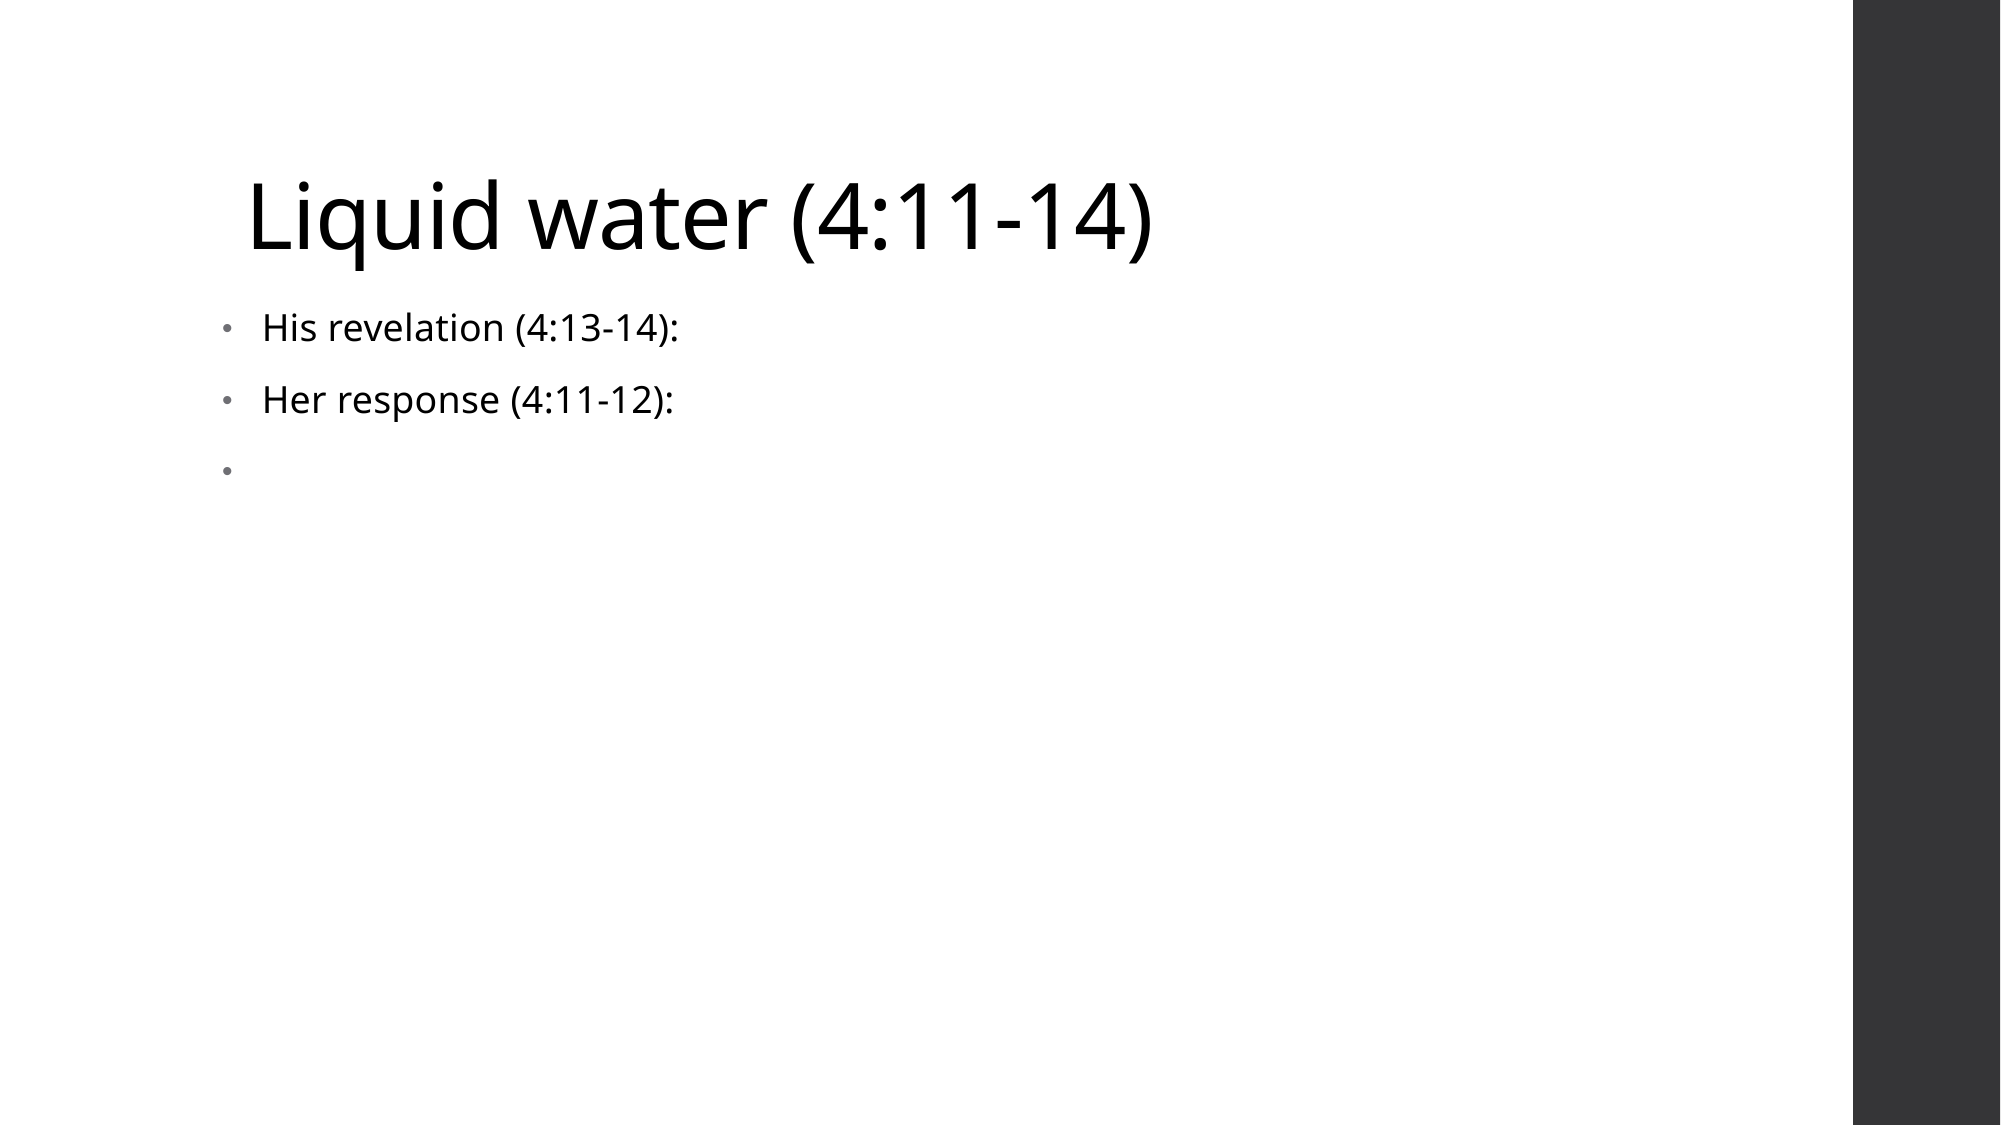

# Liquid water (4:11-14)
 His revelation (4:13-14):
 Her response (4:11-12):